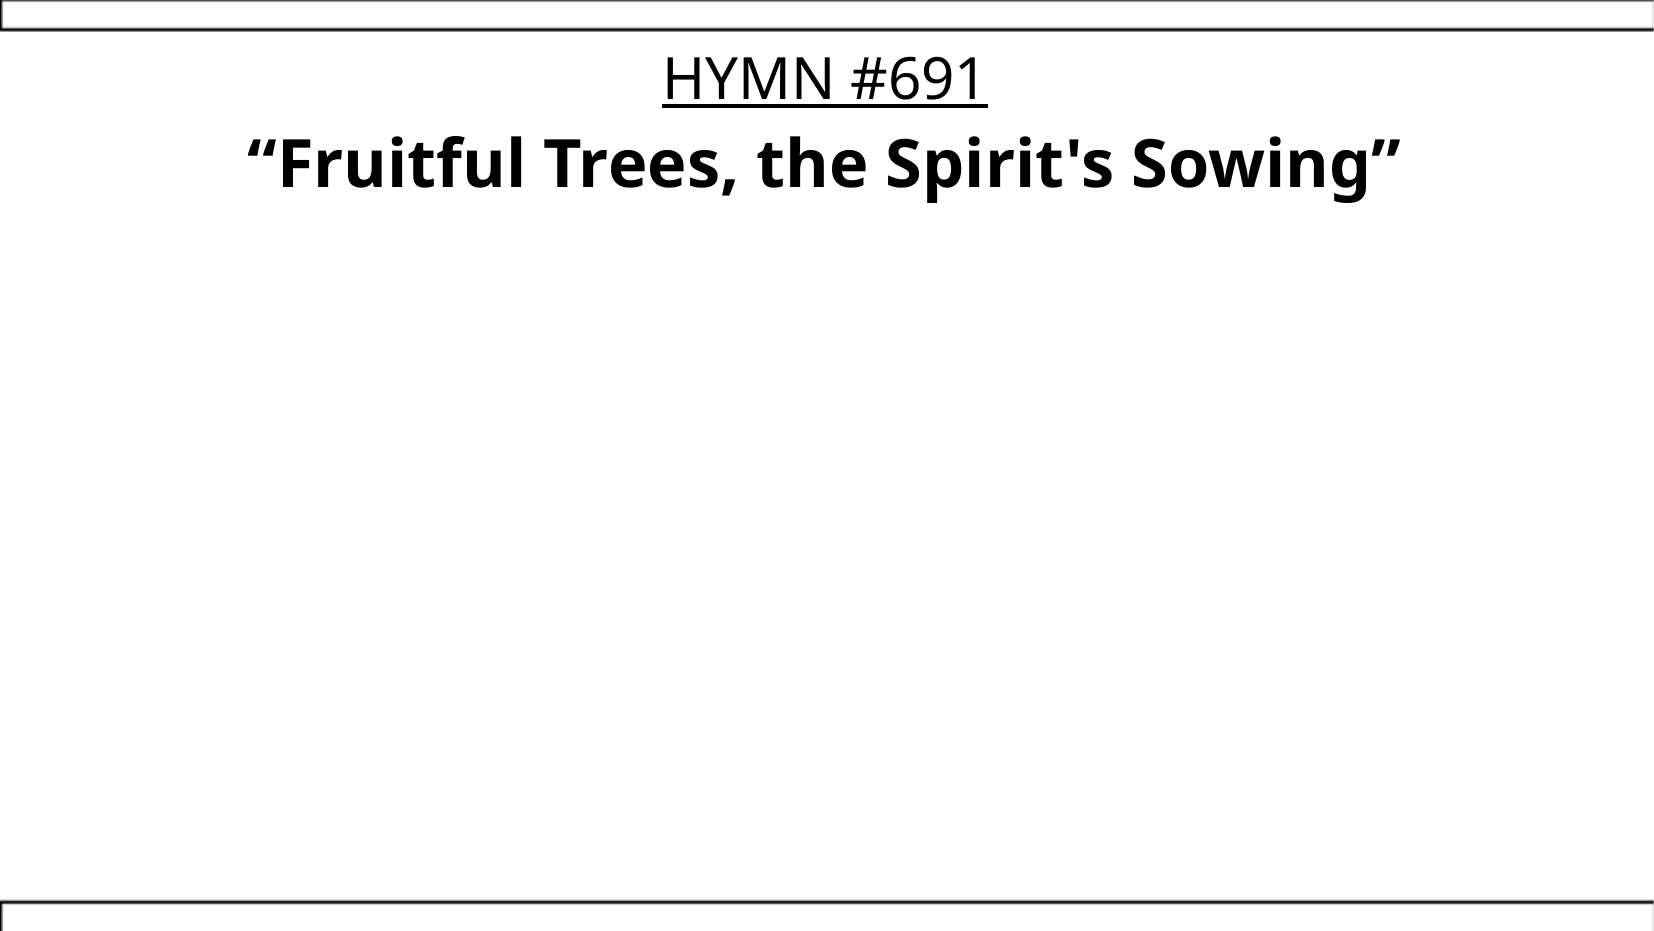

HYMN #691
“Fruitful Trees, the Spirit's Sowing”